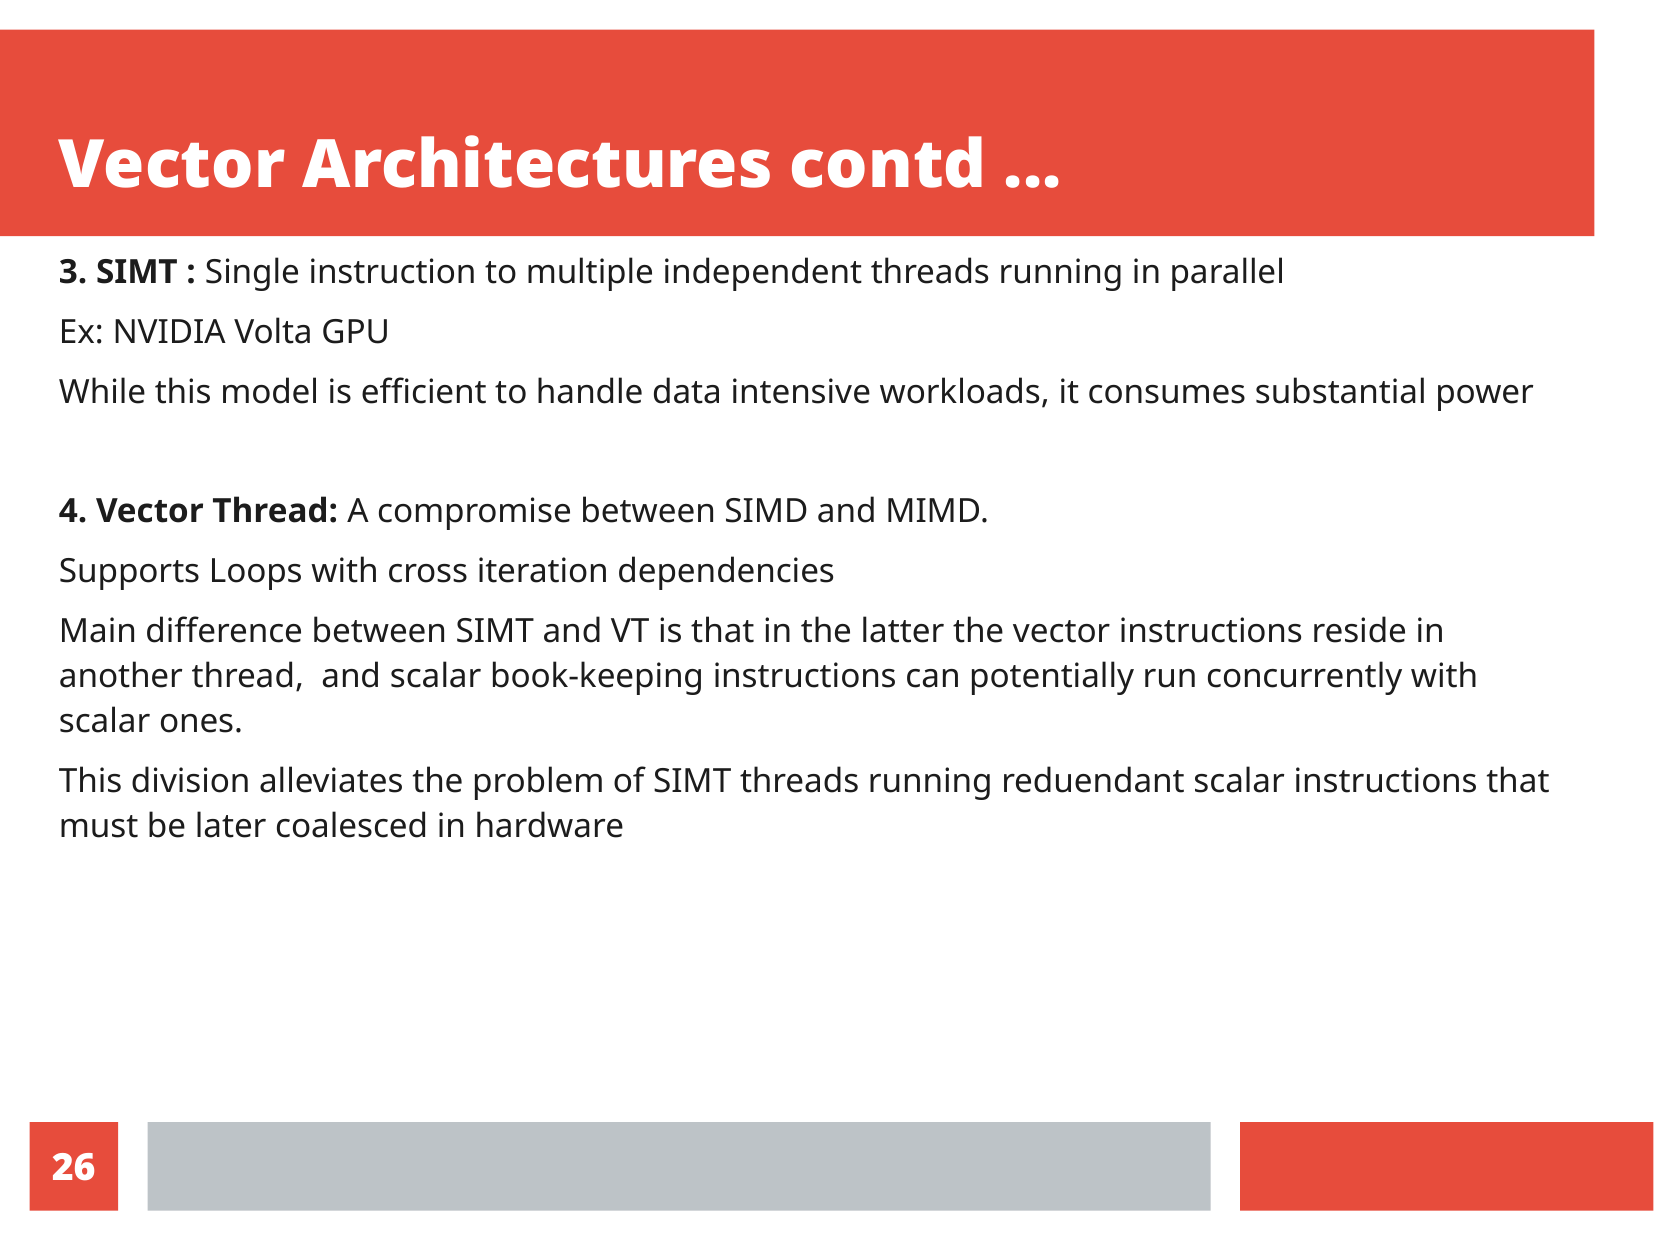

# Vector Architectures contd ...
3. SIMT : Single instruction to multiple independent threads running in parallel
Ex: NVIDIA Volta GPU
While this model is efficient to handle data intensive workloads, it consumes substantial power
4. Vector Thread: A compromise between SIMD and MIMD.
Supports Loops with cross iteration dependencies
Main difference between SIMT and VT is that in the latter the vector instructions reside in another thread, and scalar book-keeping instructions can potentially run concurrently with scalar ones.
This division alleviates the problem of SIMT threads running reduendant scalar instructions that must be later coalesced in hardware
26